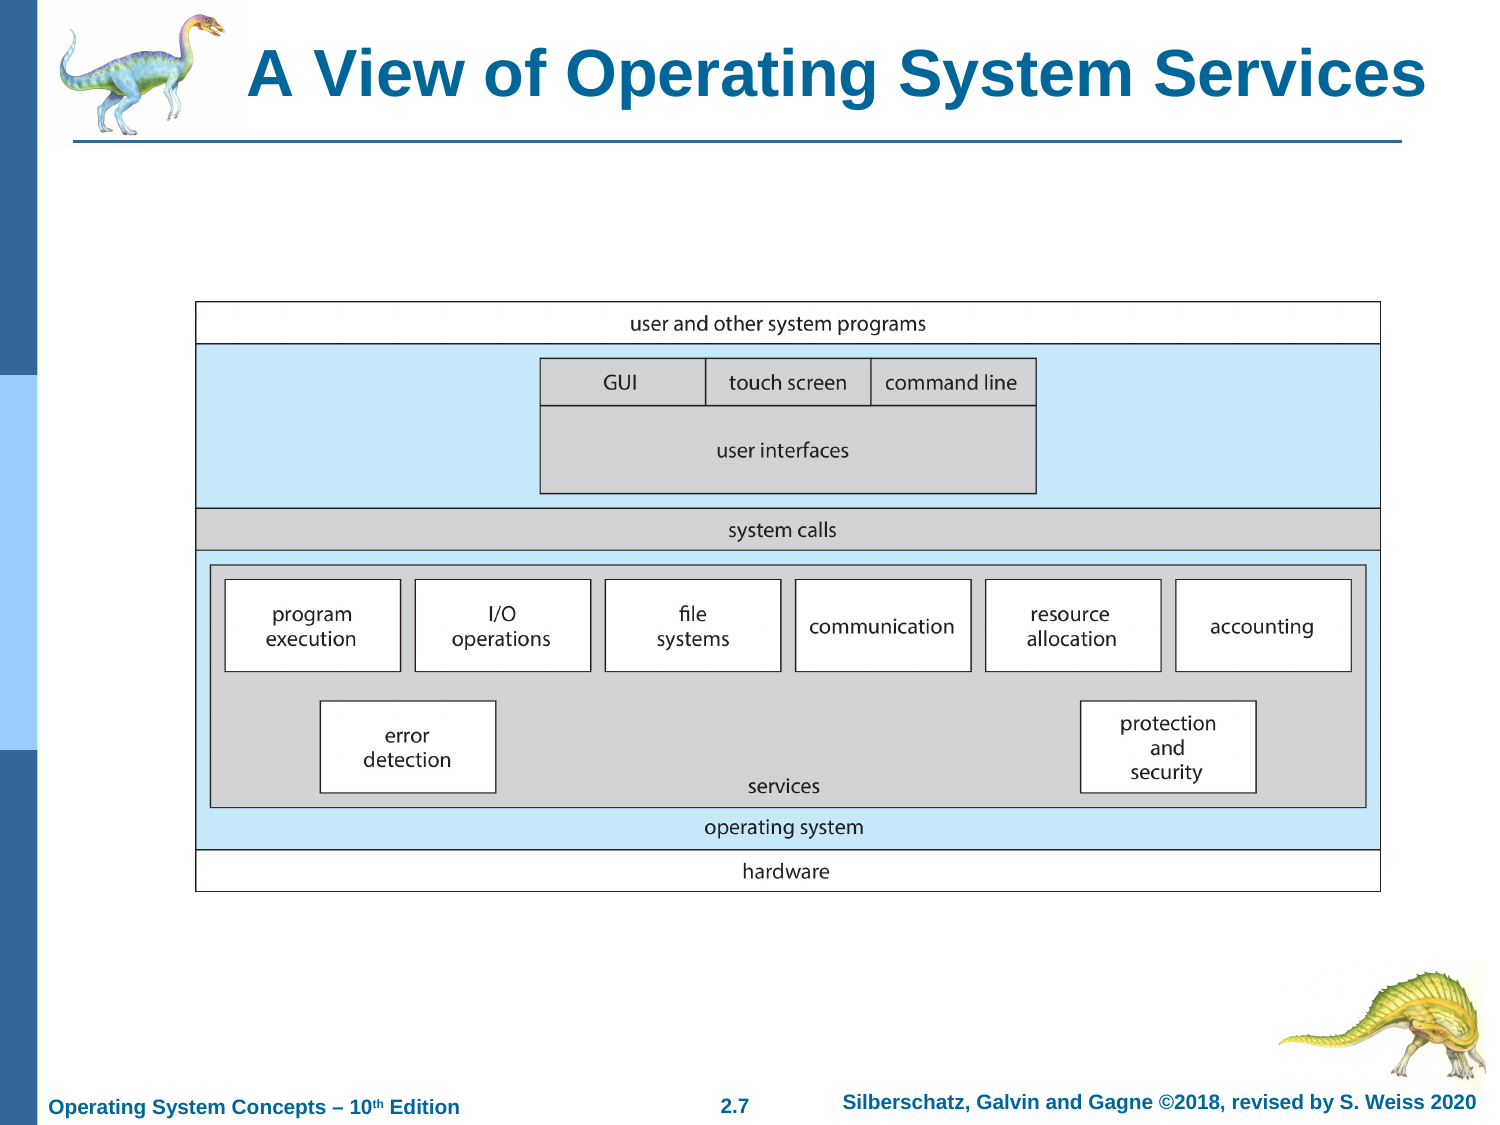

# A View of Operating System Services